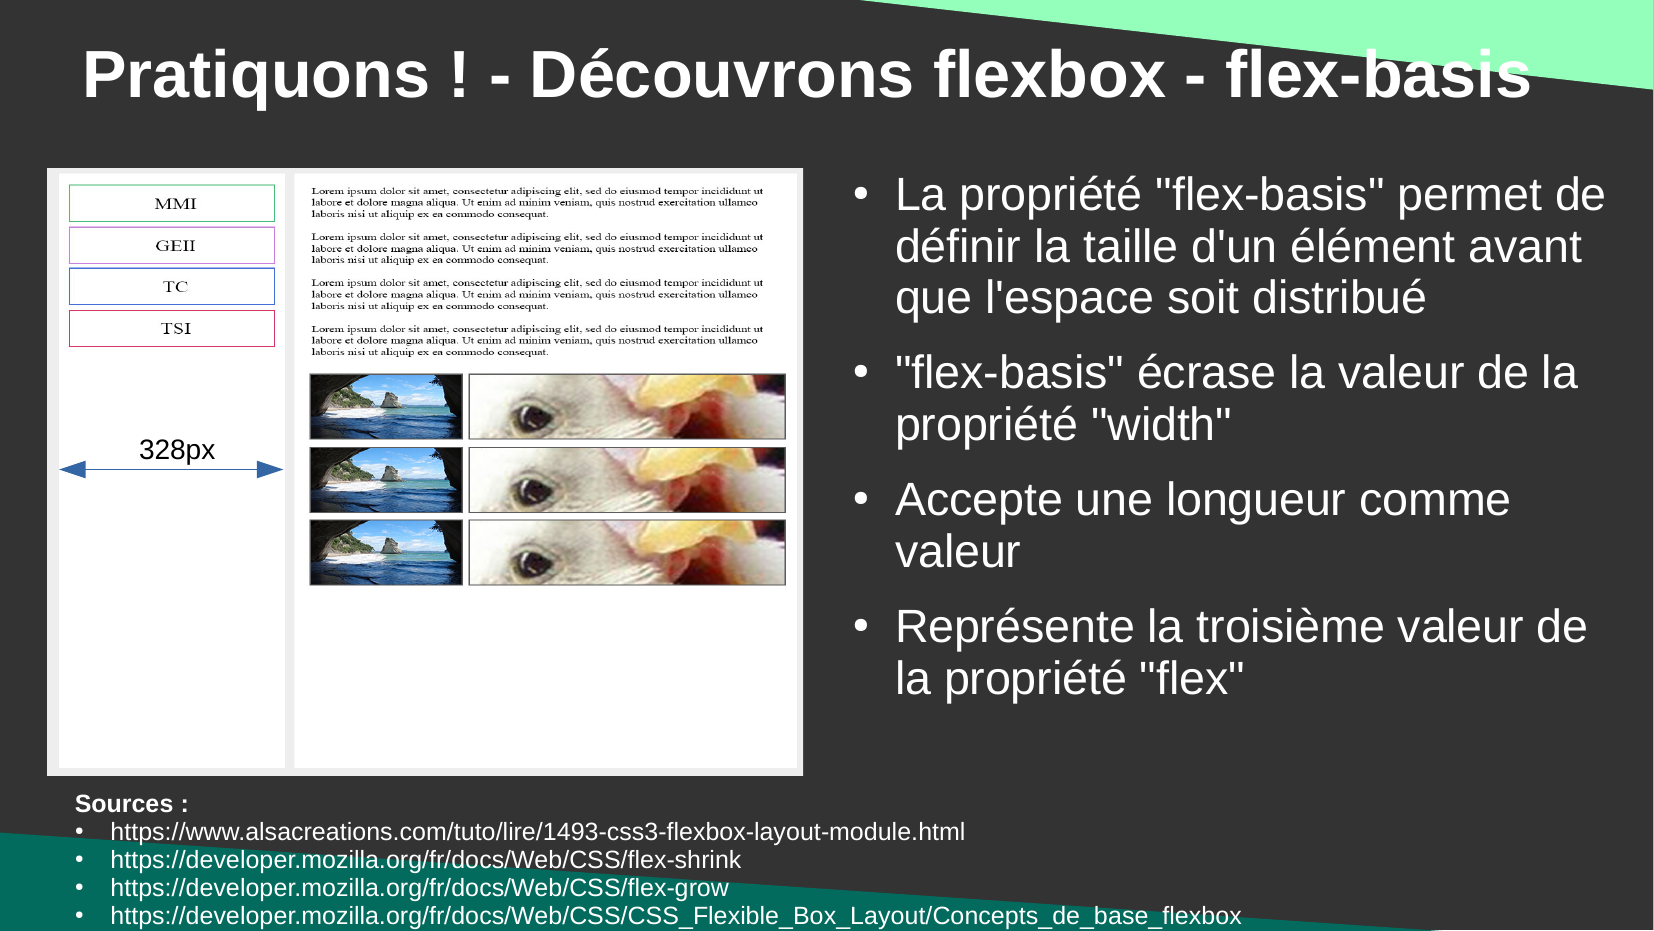

# Pratiquons ! - Découvrons flexbox - flex-basis
La propriété "flex-basis" permet de définir la taille d'un élément avant que l'espace soit distribué
"flex-basis" écrase la valeur de la propriété "width"
Accepte une longueur comme valeur
Représente la troisième valeur de la propriété "flex"
328px
Sources :
https://www.alsacreations.com/tuto/lire/1493-css3-flexbox-layout-module.html
https://developer.mozilla.org/fr/docs/Web/CSS/flex-shrink
https://developer.mozilla.org/fr/docs/Web/CSS/flex-grow
https://developer.mozilla.org/fr/docs/Web/CSS/CSS_Flexible_Box_Layout/Concepts_de_base_flexbox